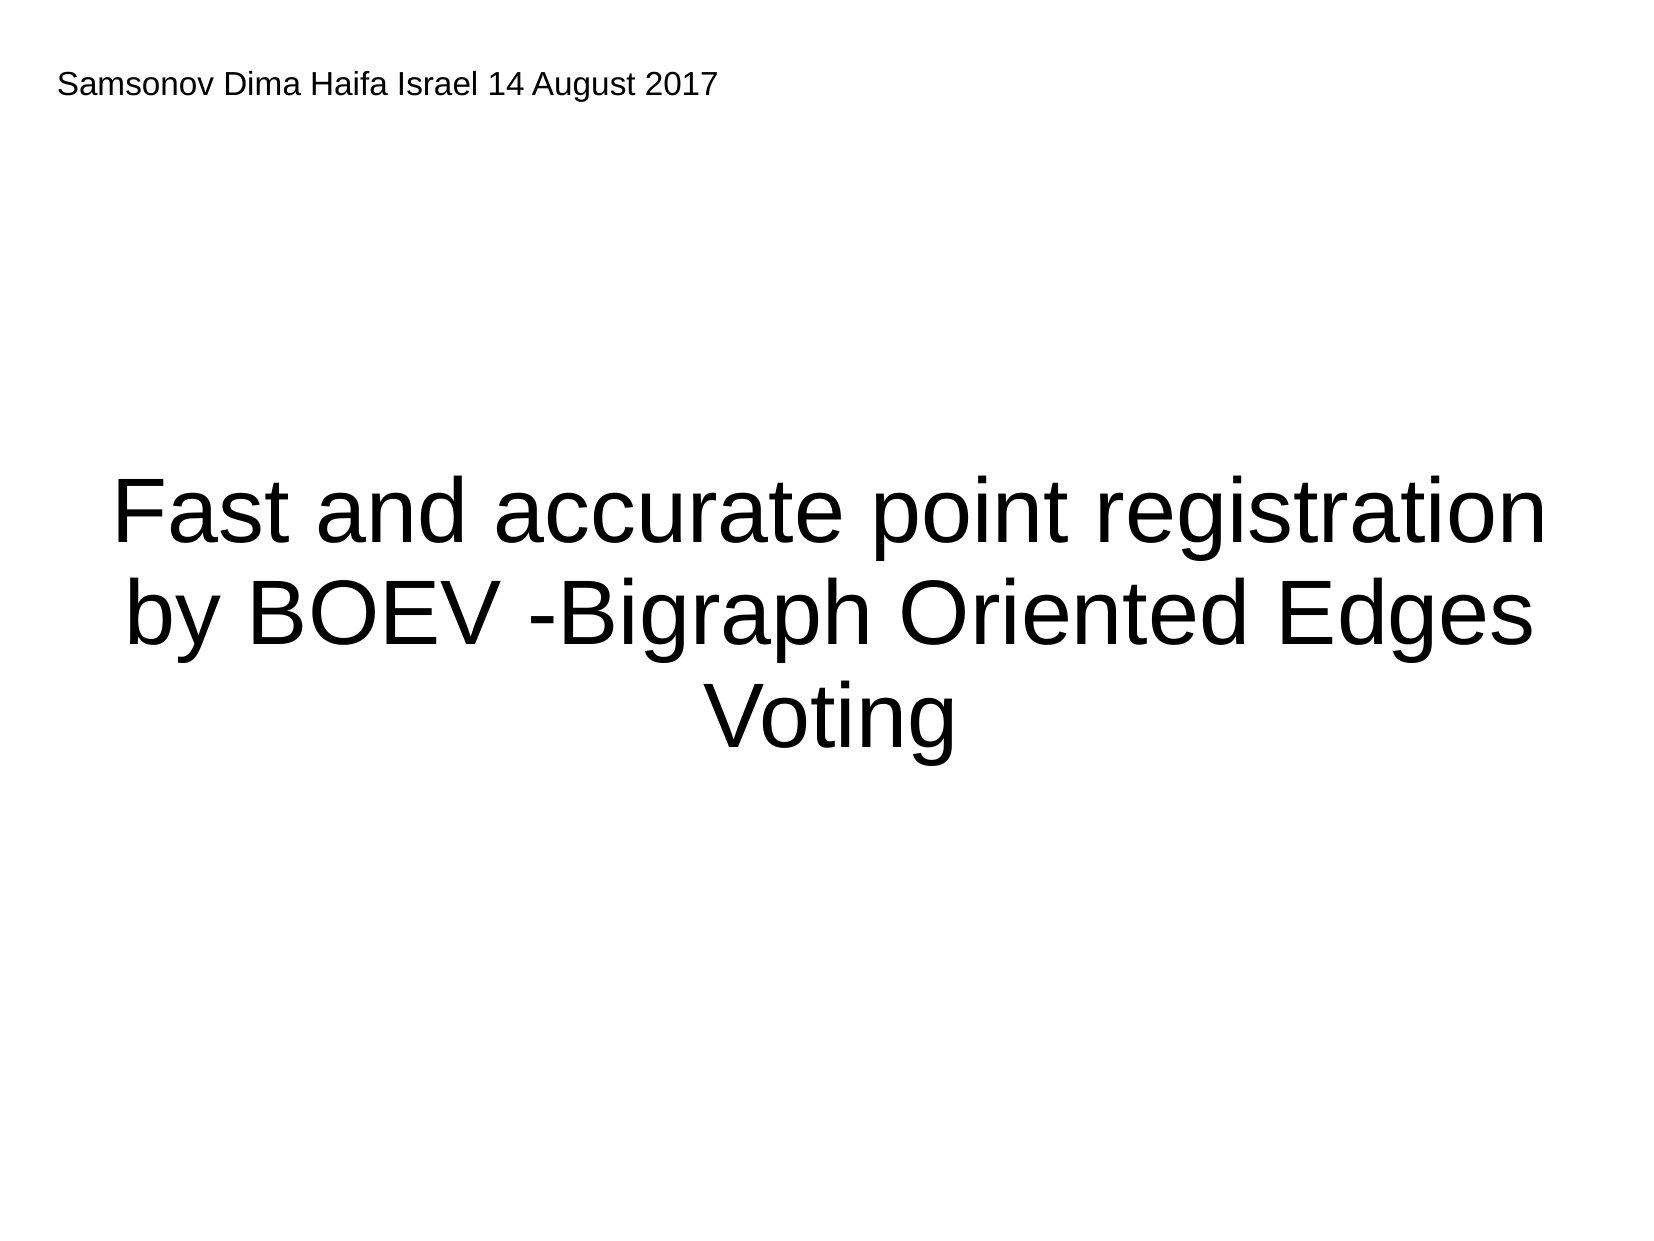

Samsonov Dima Haifa Israel 14 August 2017
# Fast and accurate point registration by BOEV -Bigraph Oriented Edges Voting